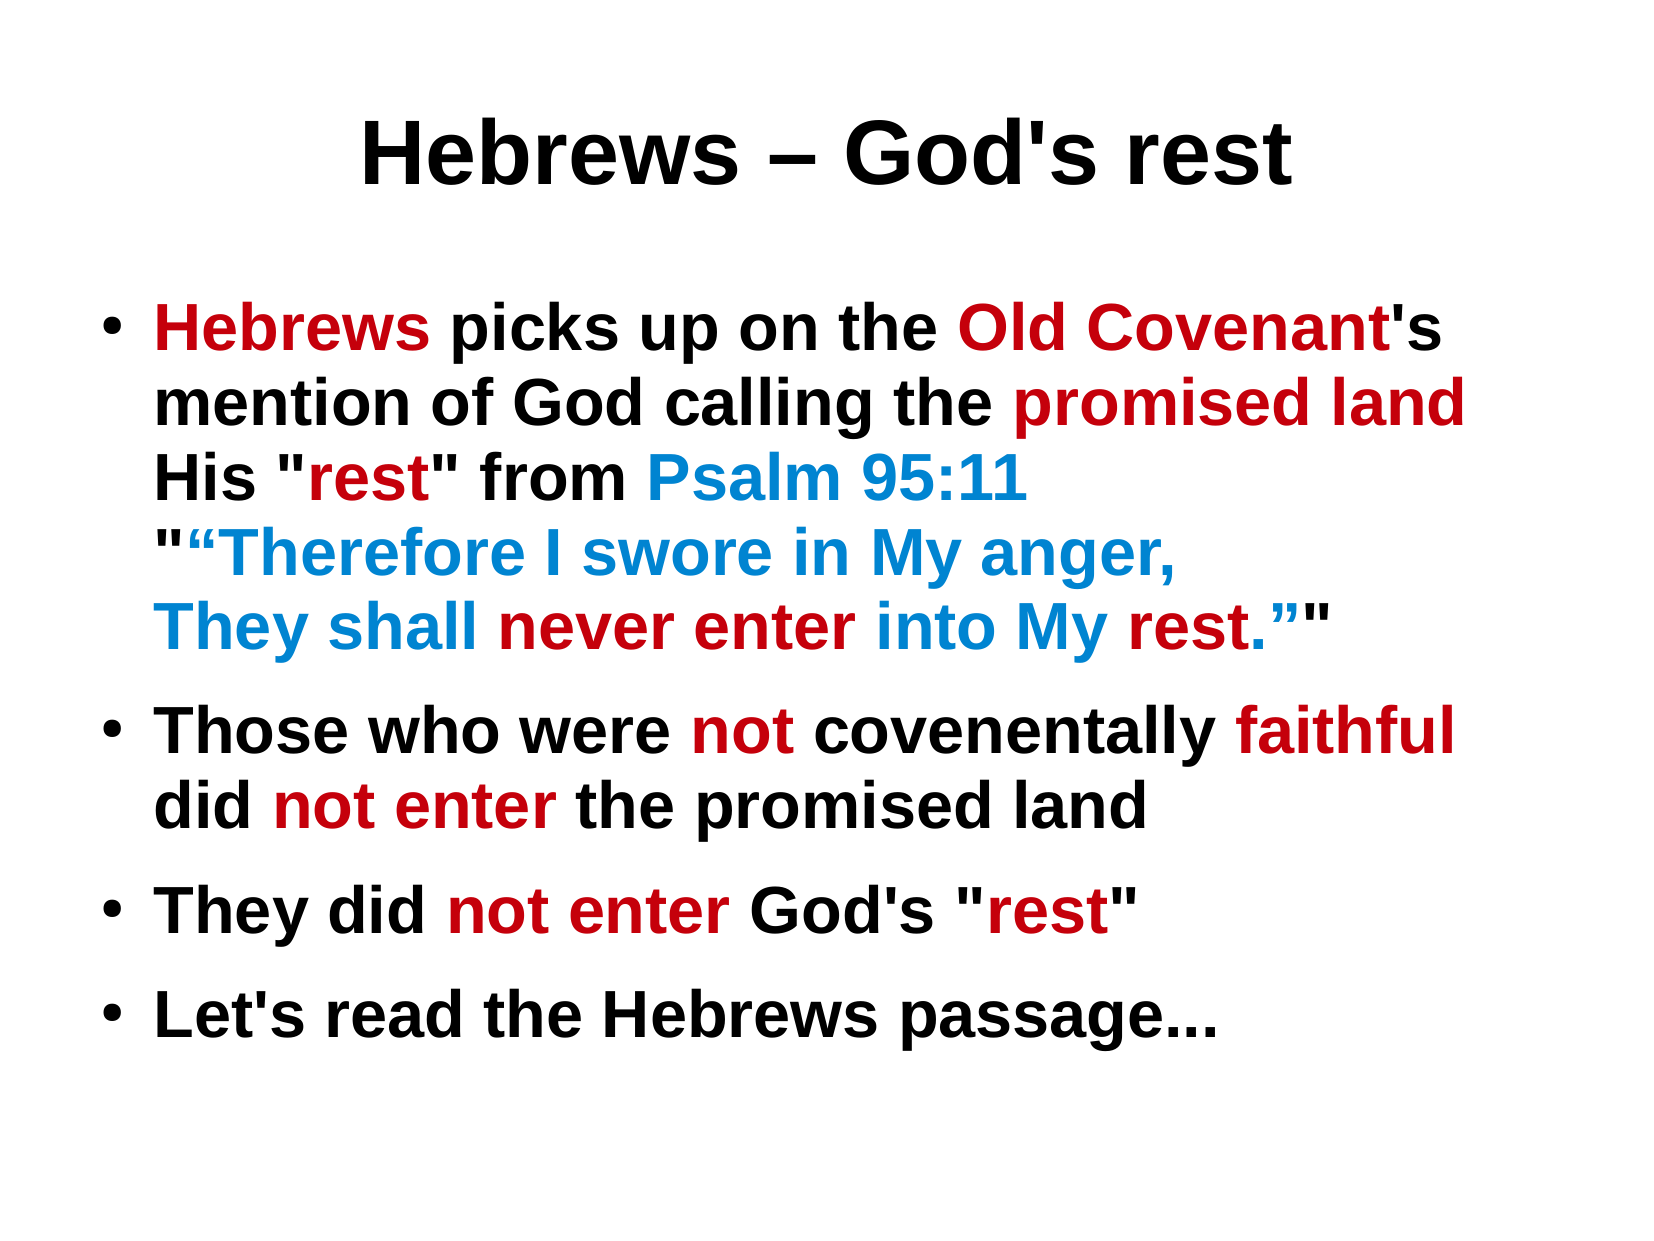

# Hebrews – God's rest
Hebrews picks up on the Old Covenant's mention of God calling the promised land His "rest" from Psalm 95:11
"“Therefore I swore in My anger,
They shall never enter into My rest.”"
Those who were not covenentally faithful
did not enter the promised land
They did not enter God's "rest"
Let's read the Hebrews passage...